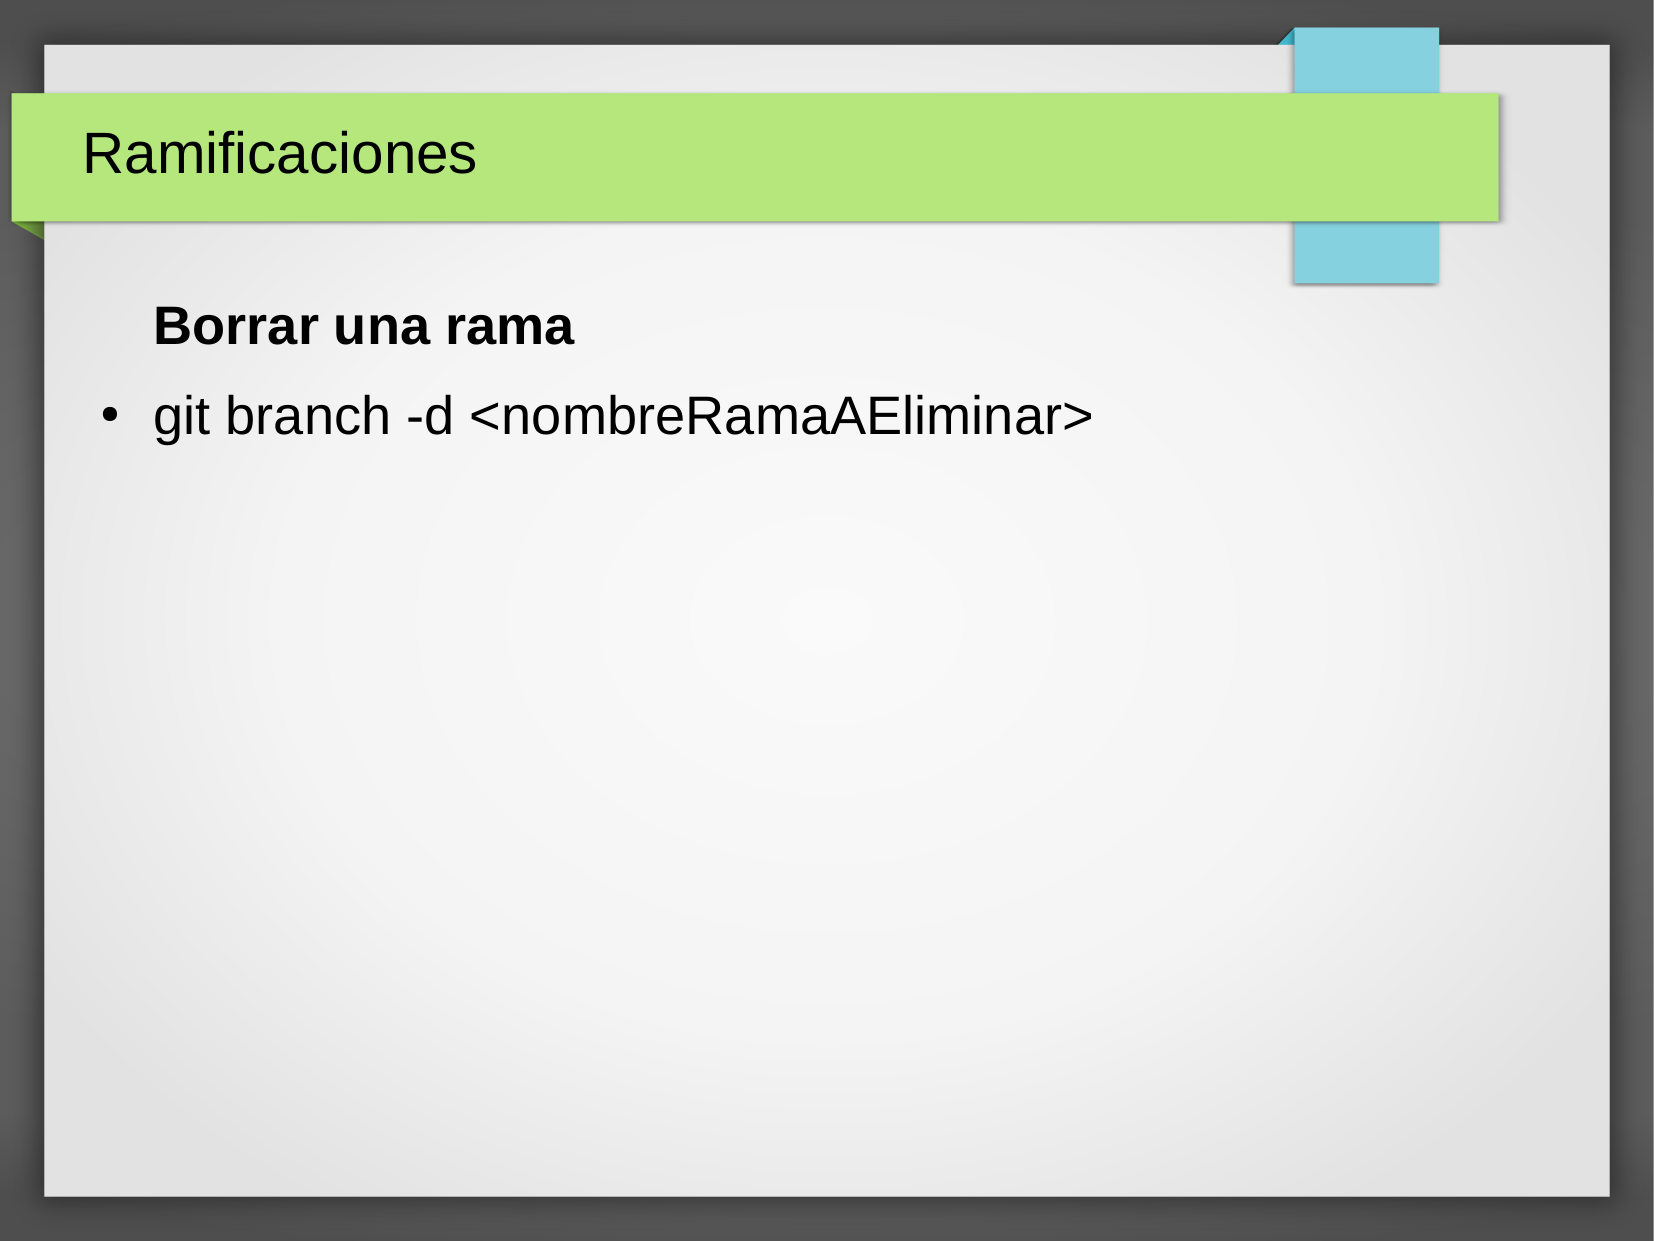

# Ramificaciones
Borrar una rama
git branch -d <nombreRamaAEliminar>